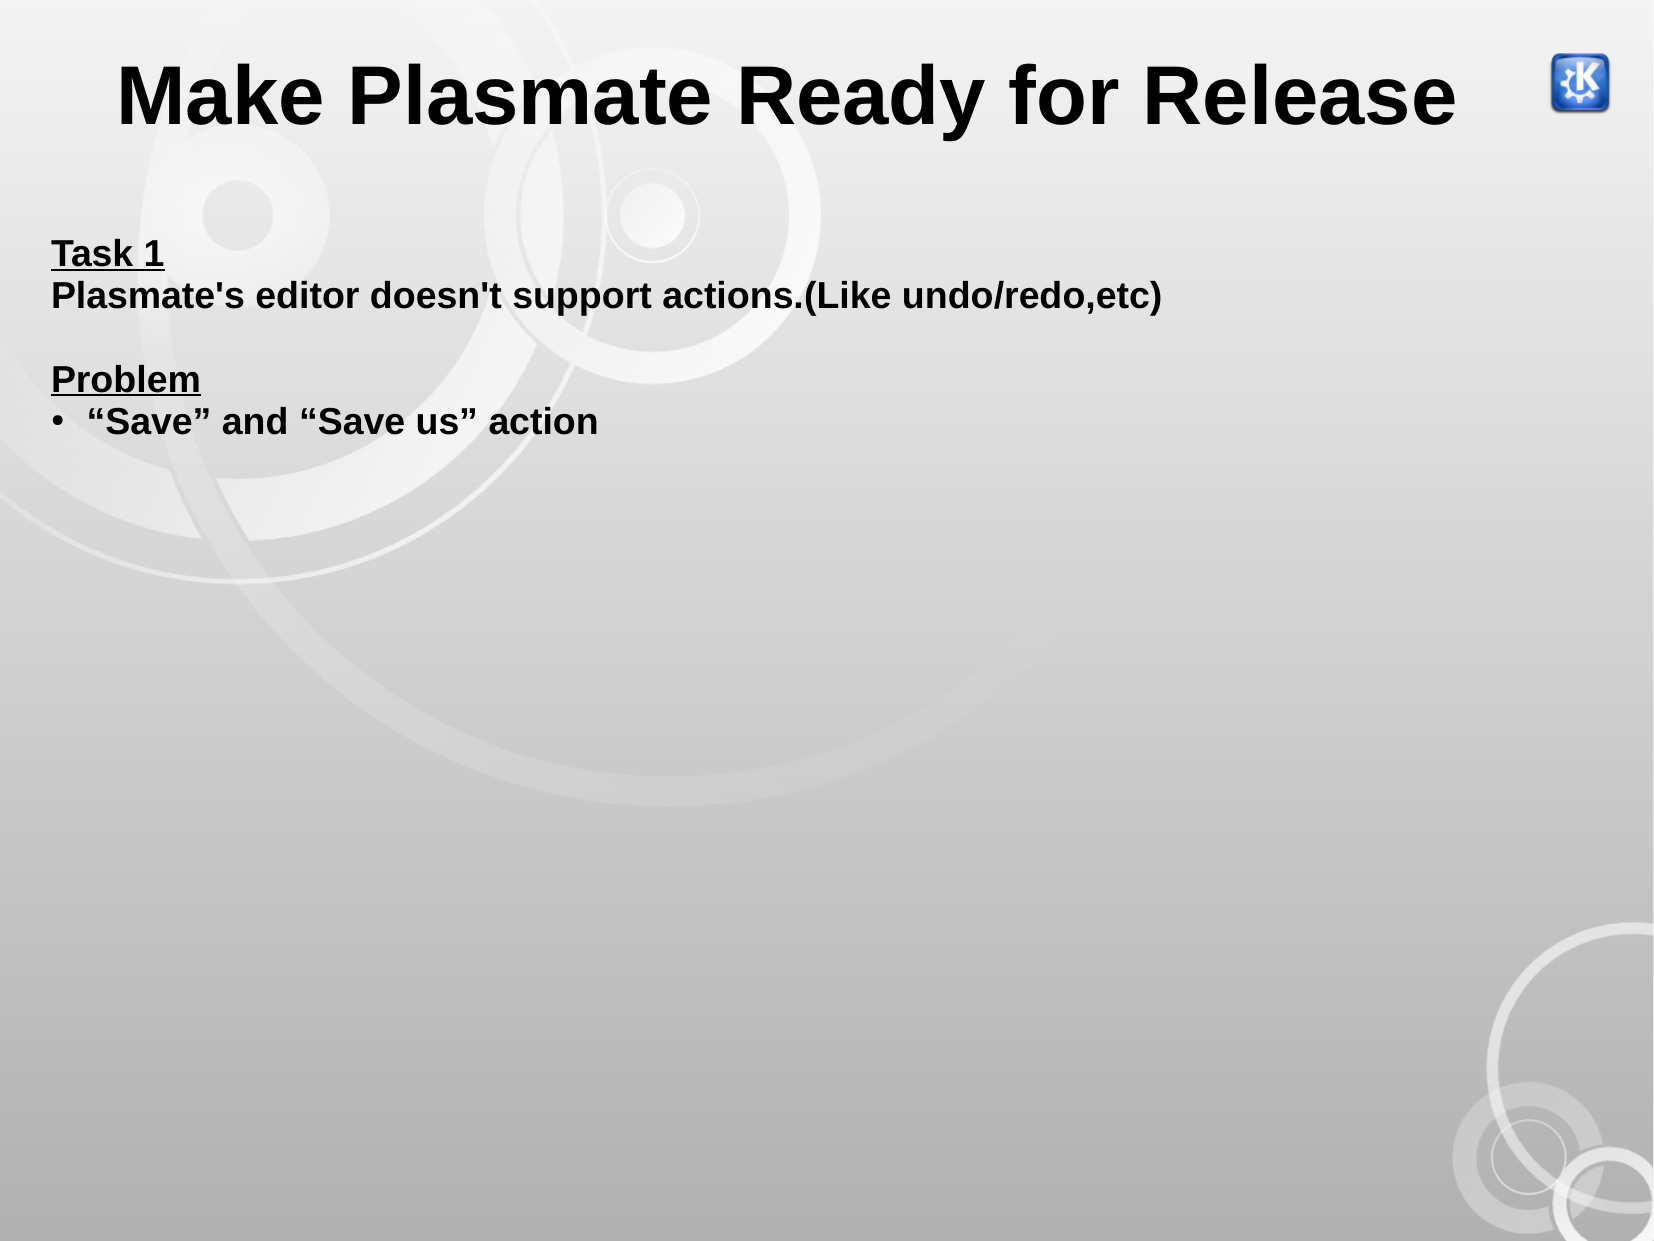

Make Plasmate Ready for Release
Task 1
Plasmate's editor doesn't support actions.(Like undo/redo,etc)
Problem
“Save” and “Save us” action